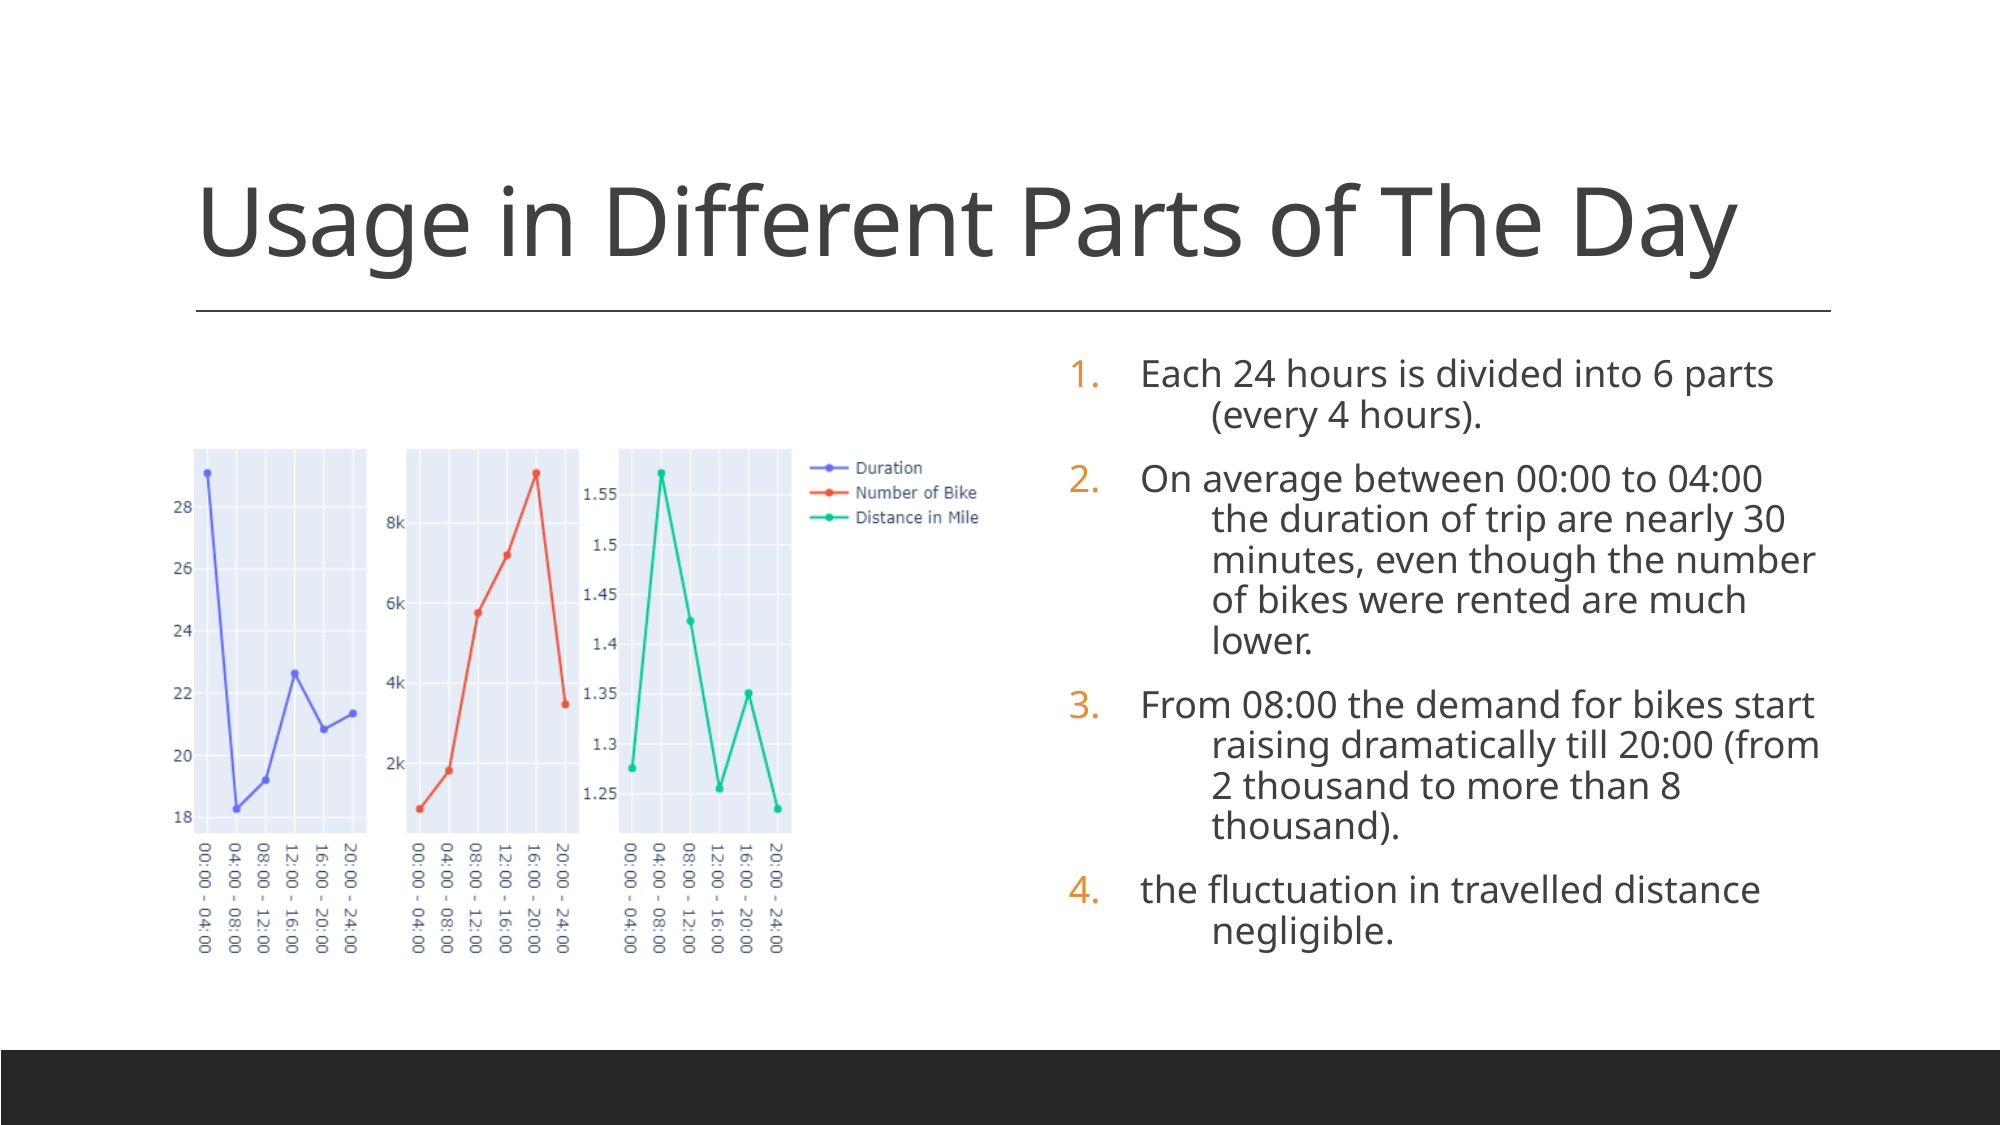

# Usage in Different Parts of The Day
Each 24 hours is divided into 6 parts (every 4 hours).
On average between 00:00 to 04:00 the duration of trip are nearly 30 minutes, even though the number of bikes were rented are much lower.
From 08:00 the demand for bikes start raising dramatically till 20:00 (from 2 thousand to more than 8 thousand).
the fluctuation in travelled distance negligible.